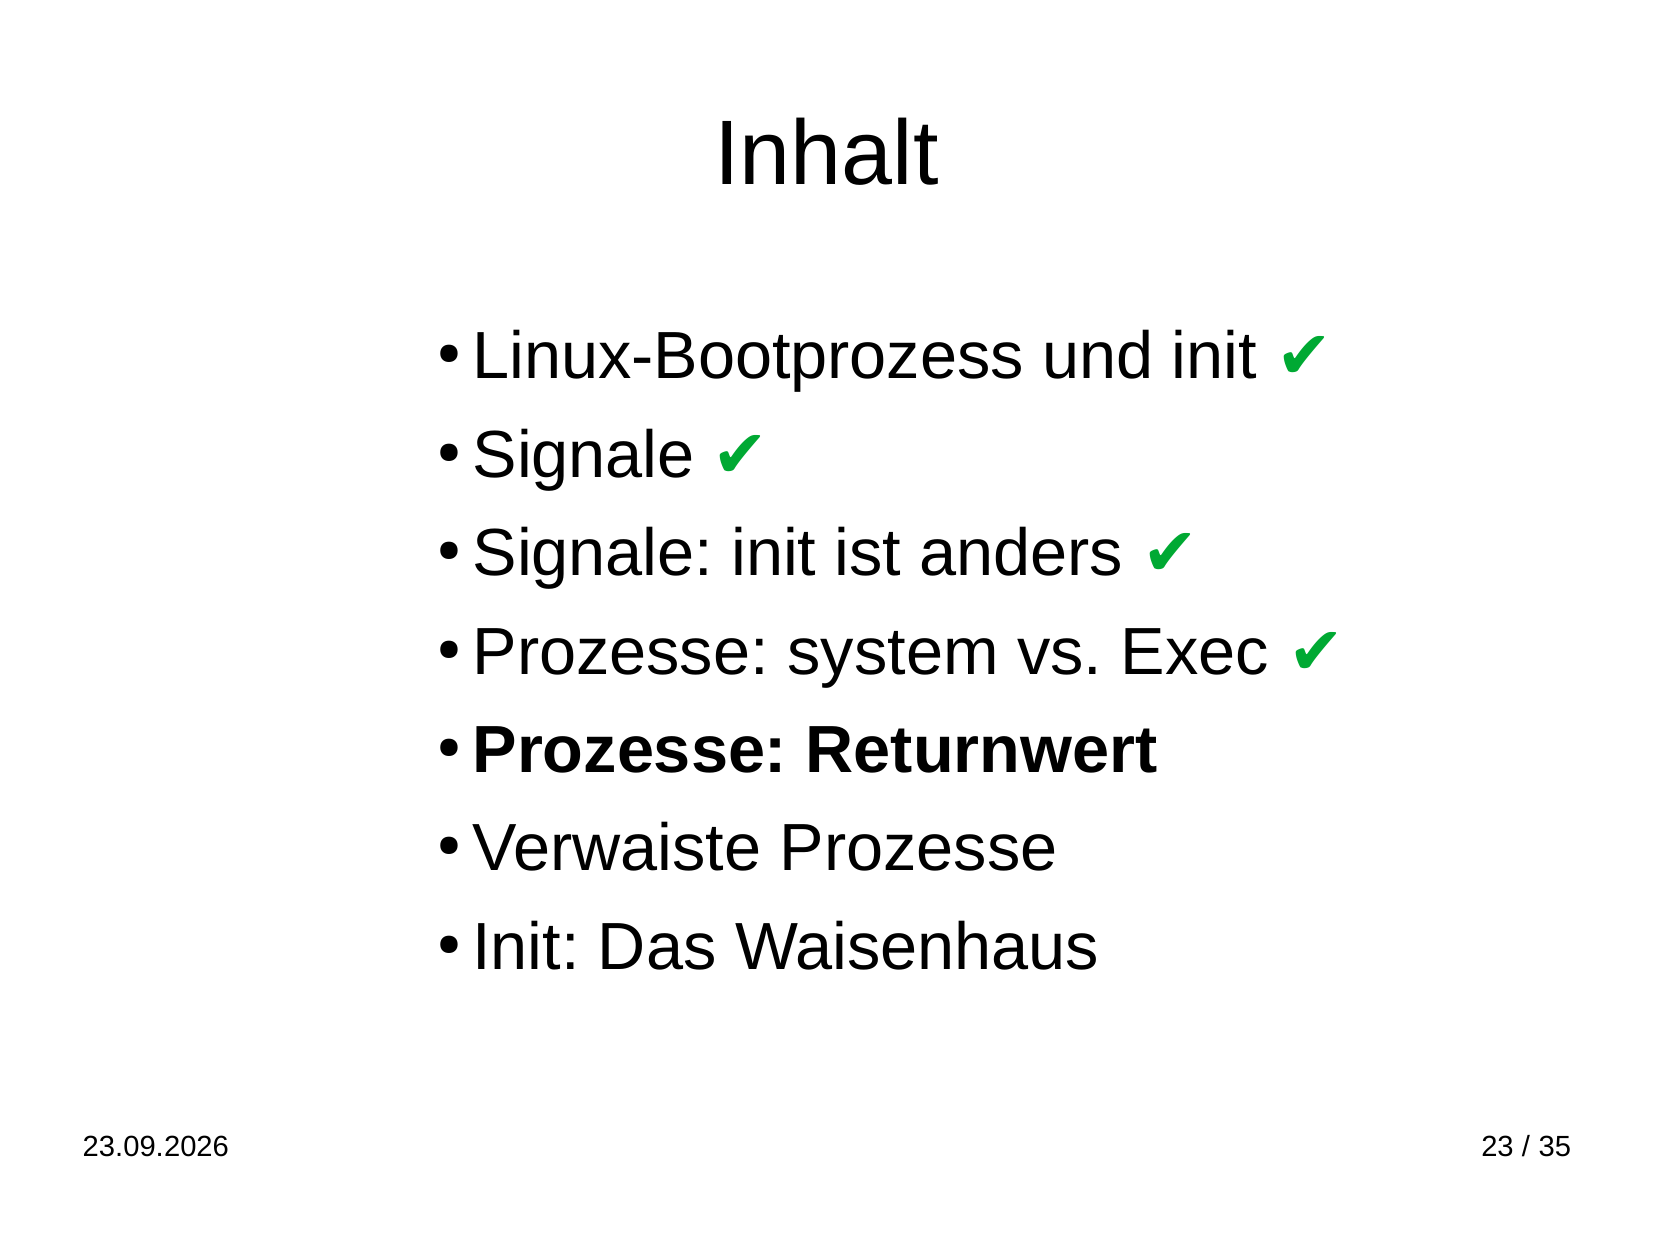

# Inhalt
Linux-Bootprozess und init ✔
Signale ✔
Signale: init ist anders ✔
Prozesse: system vs. Exec ✔
Prozesse: Returnwert
Verwaiste Prozesse
Init: Das Waisenhaus